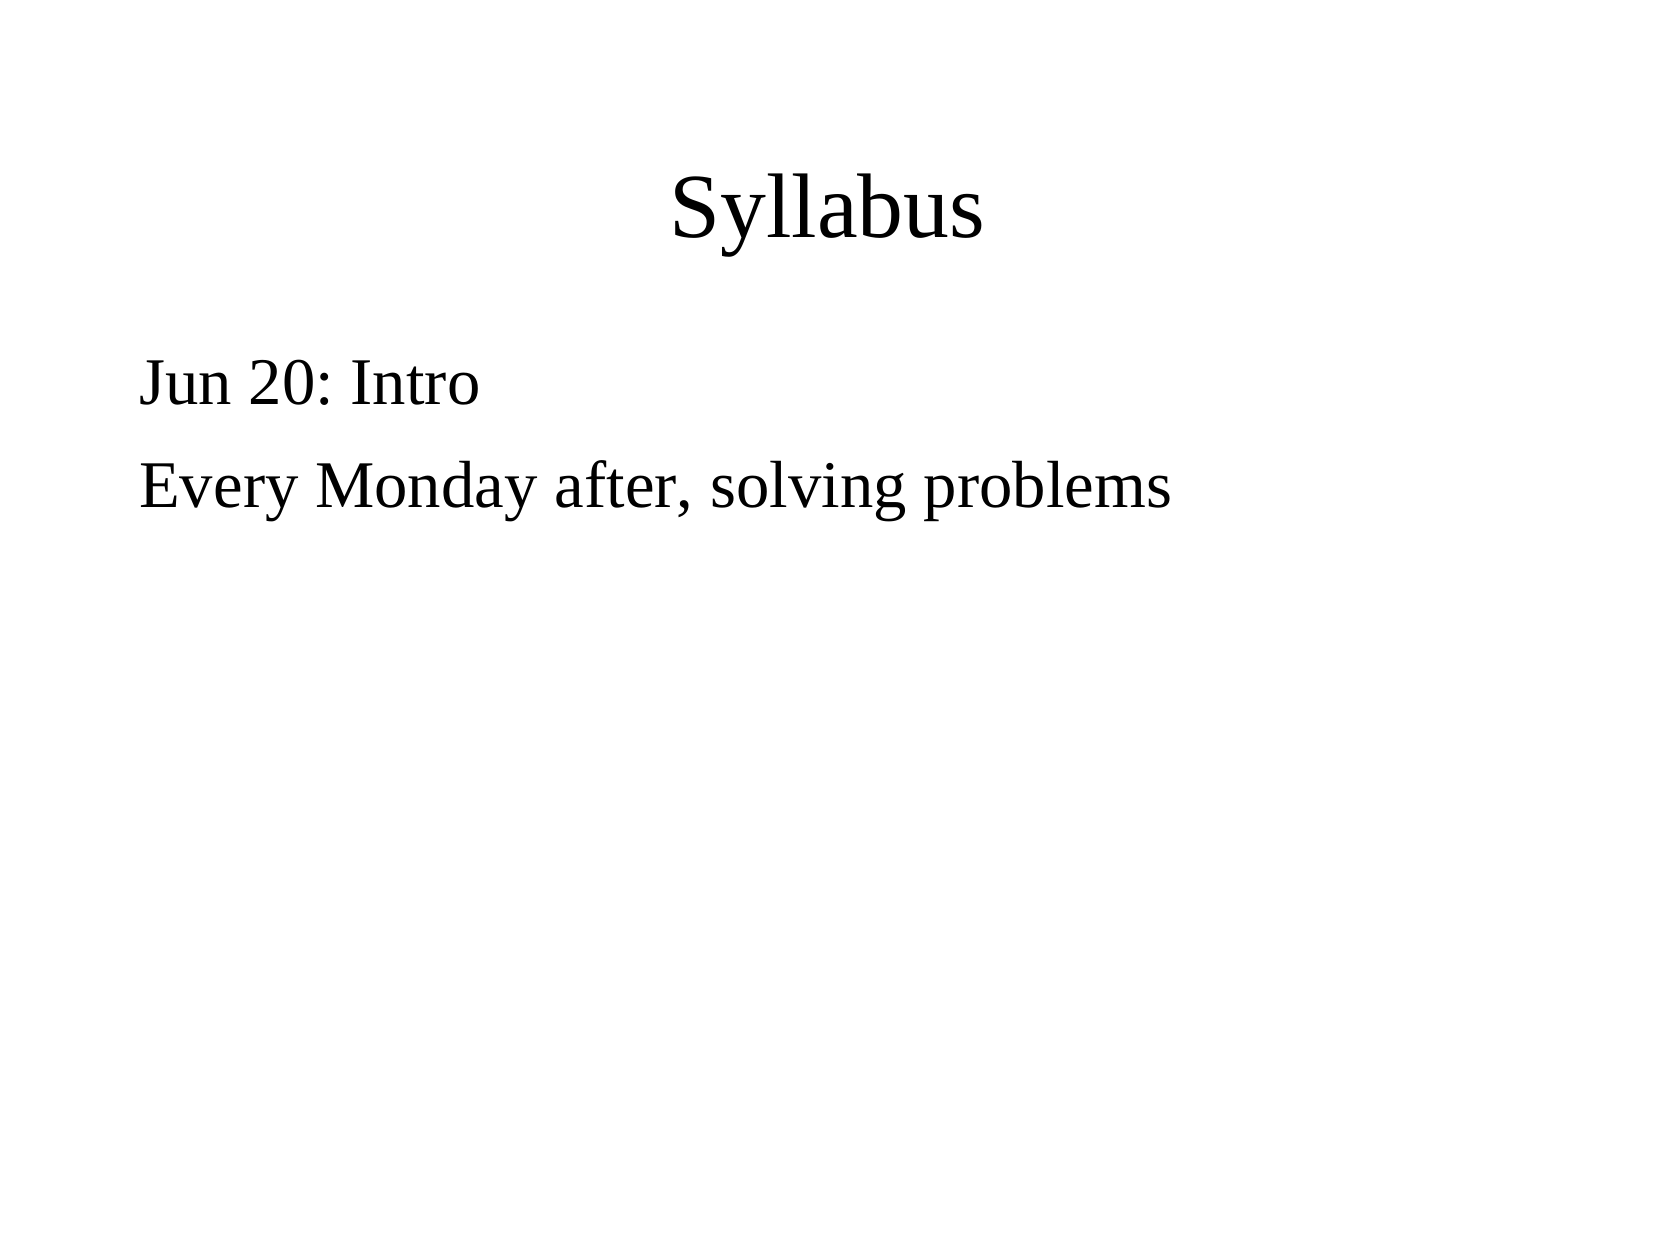

# Syllabus
Jun 20: Intro
Every Monday after, solving problems